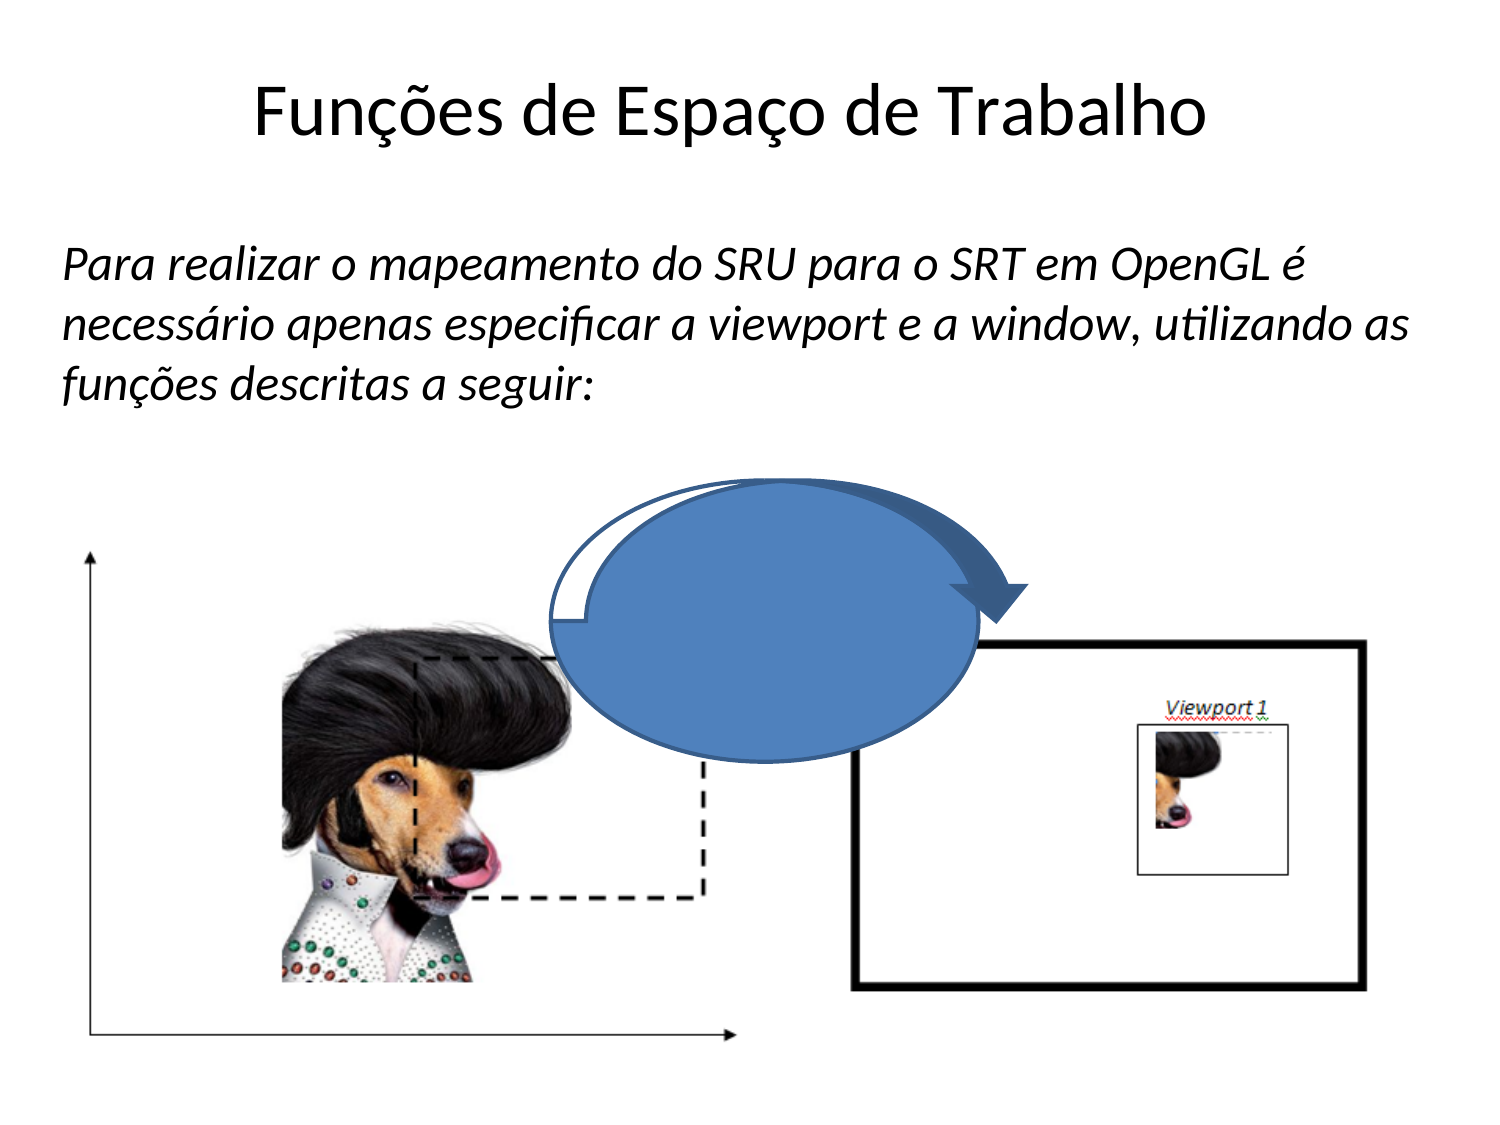

# Funções de Espaço de Trabalho
Para realizar o mapeamento do SRU para o SRT em OpenGL é necessário apenas especificar a viewport e a window, utilizando as funções descritas a seguir: